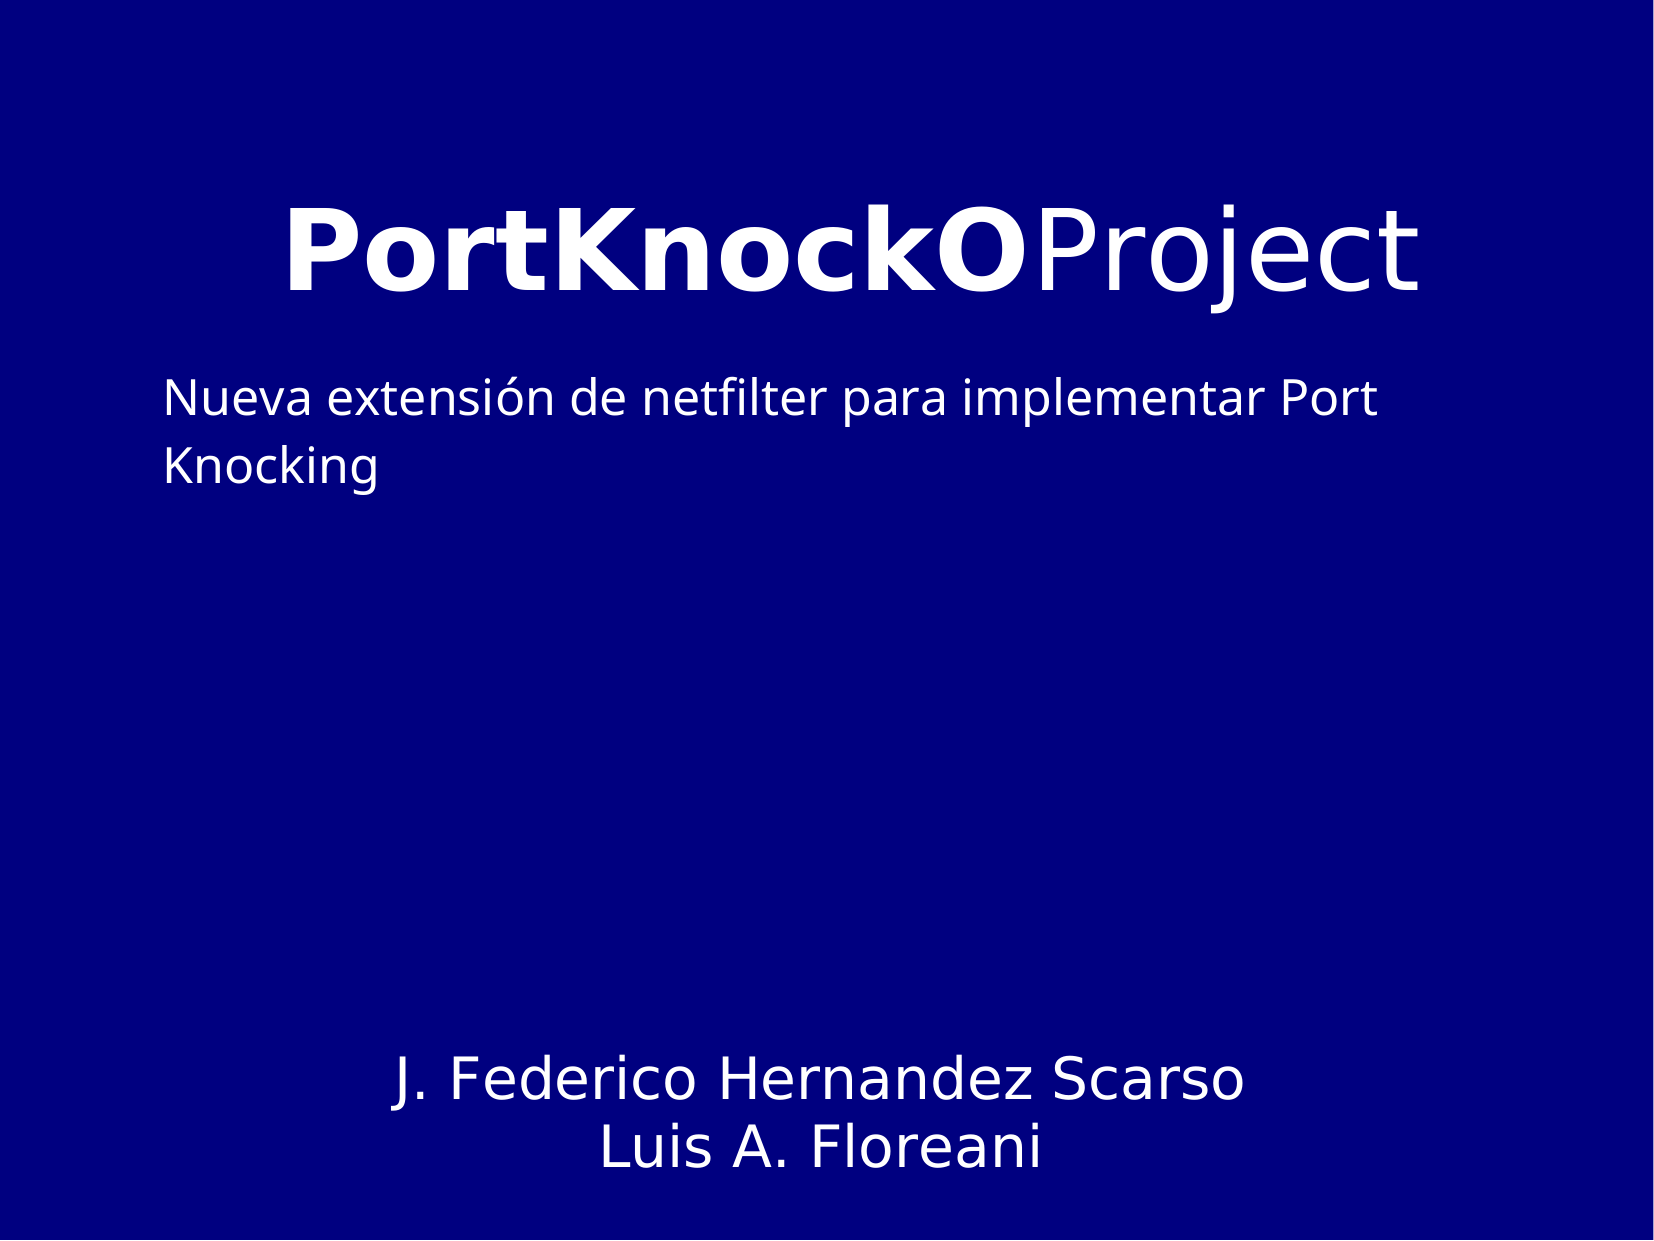

PortKnockOProject
Nueva extensión de netfilter para implementar Port Knocking
J. Federico Hernandez Scarso
Luis A. Floreani